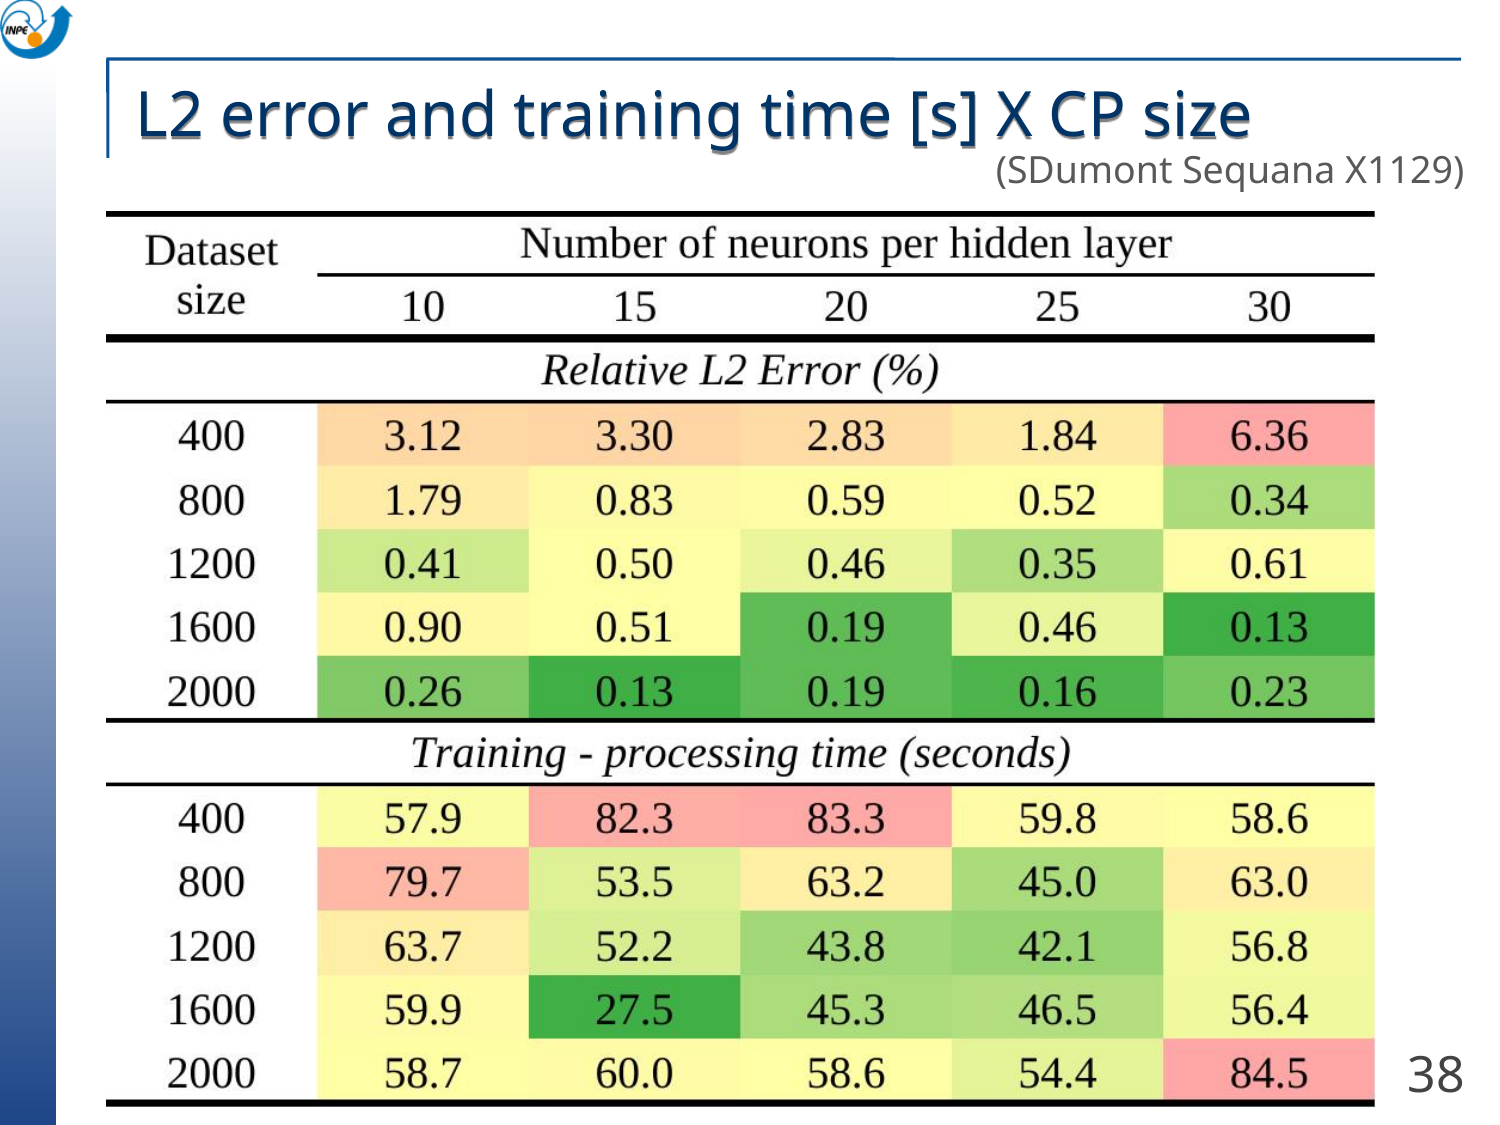

# L2 error and training time [s] X CP size
(SDumont Sequana X1129)